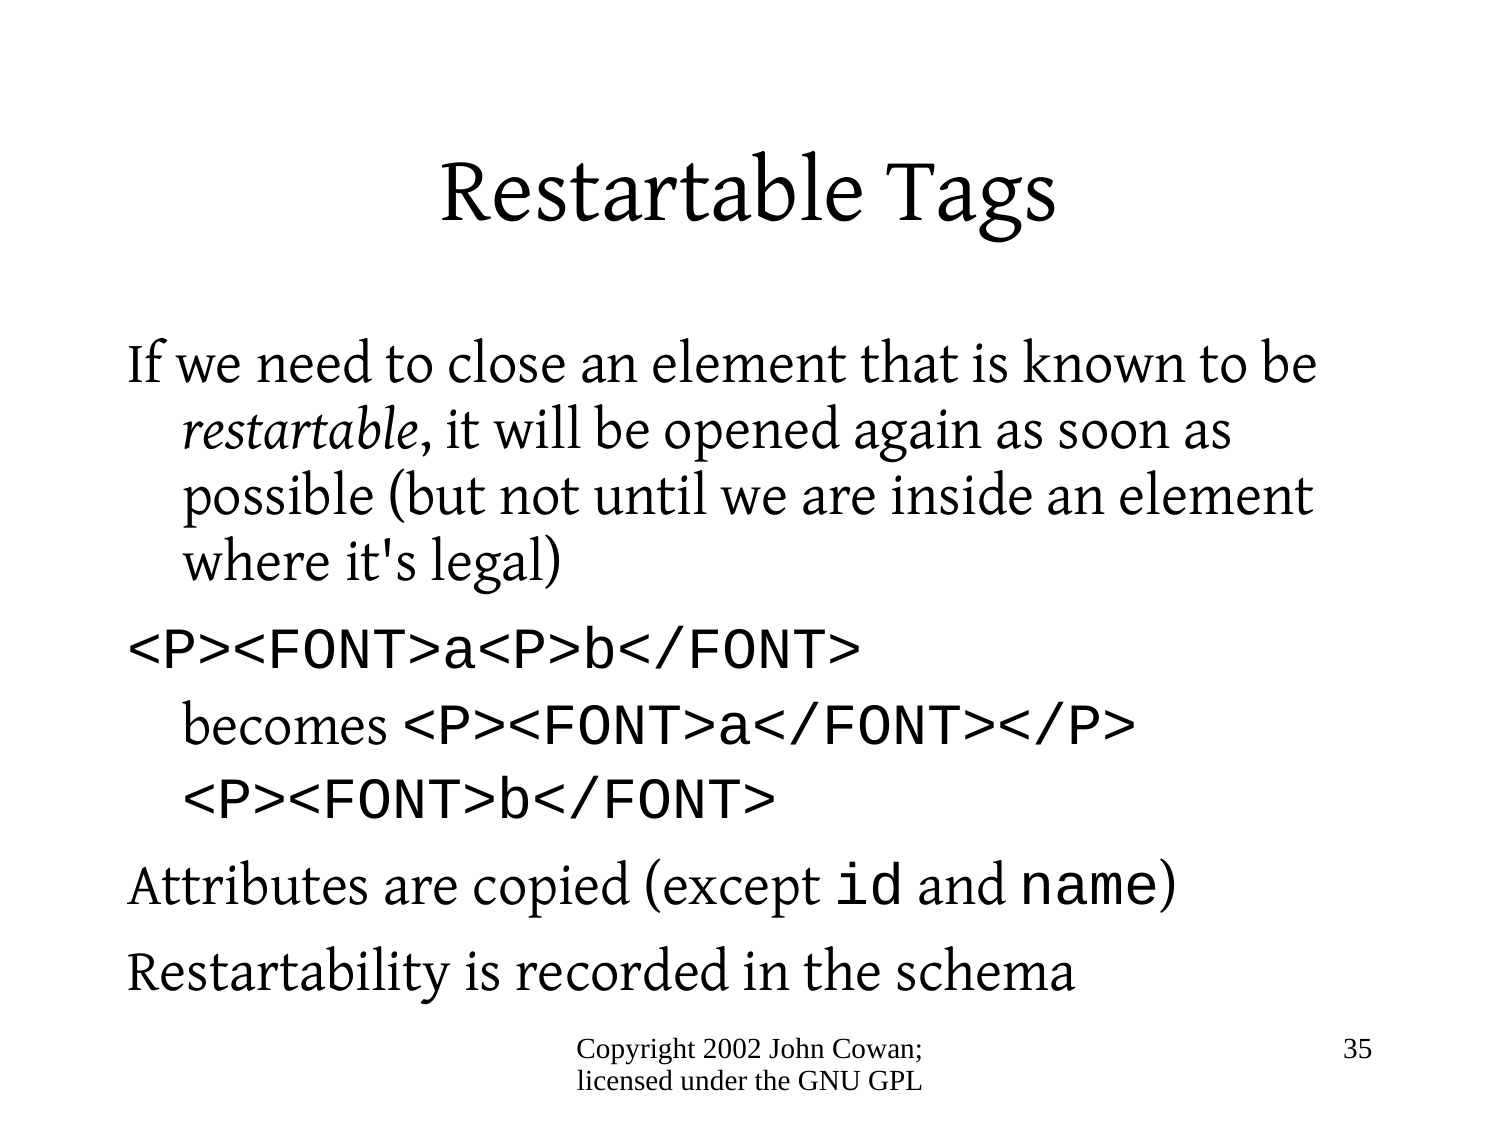

# Restartable Tags
If we need to close an element that is known to be restartable, it will be opened again as soon as possible (but not until we are inside an element where it's legal)
<P><FONT>a<P>b</FONT>
becomes <P><FONT>a</FONT></P>
<P><FONT>b</FONT>
Attributes are copied (except id and name)
Restartability is recorded in the schema
Copyright 2002 John Cowan; licensed under the GNU GPL
35